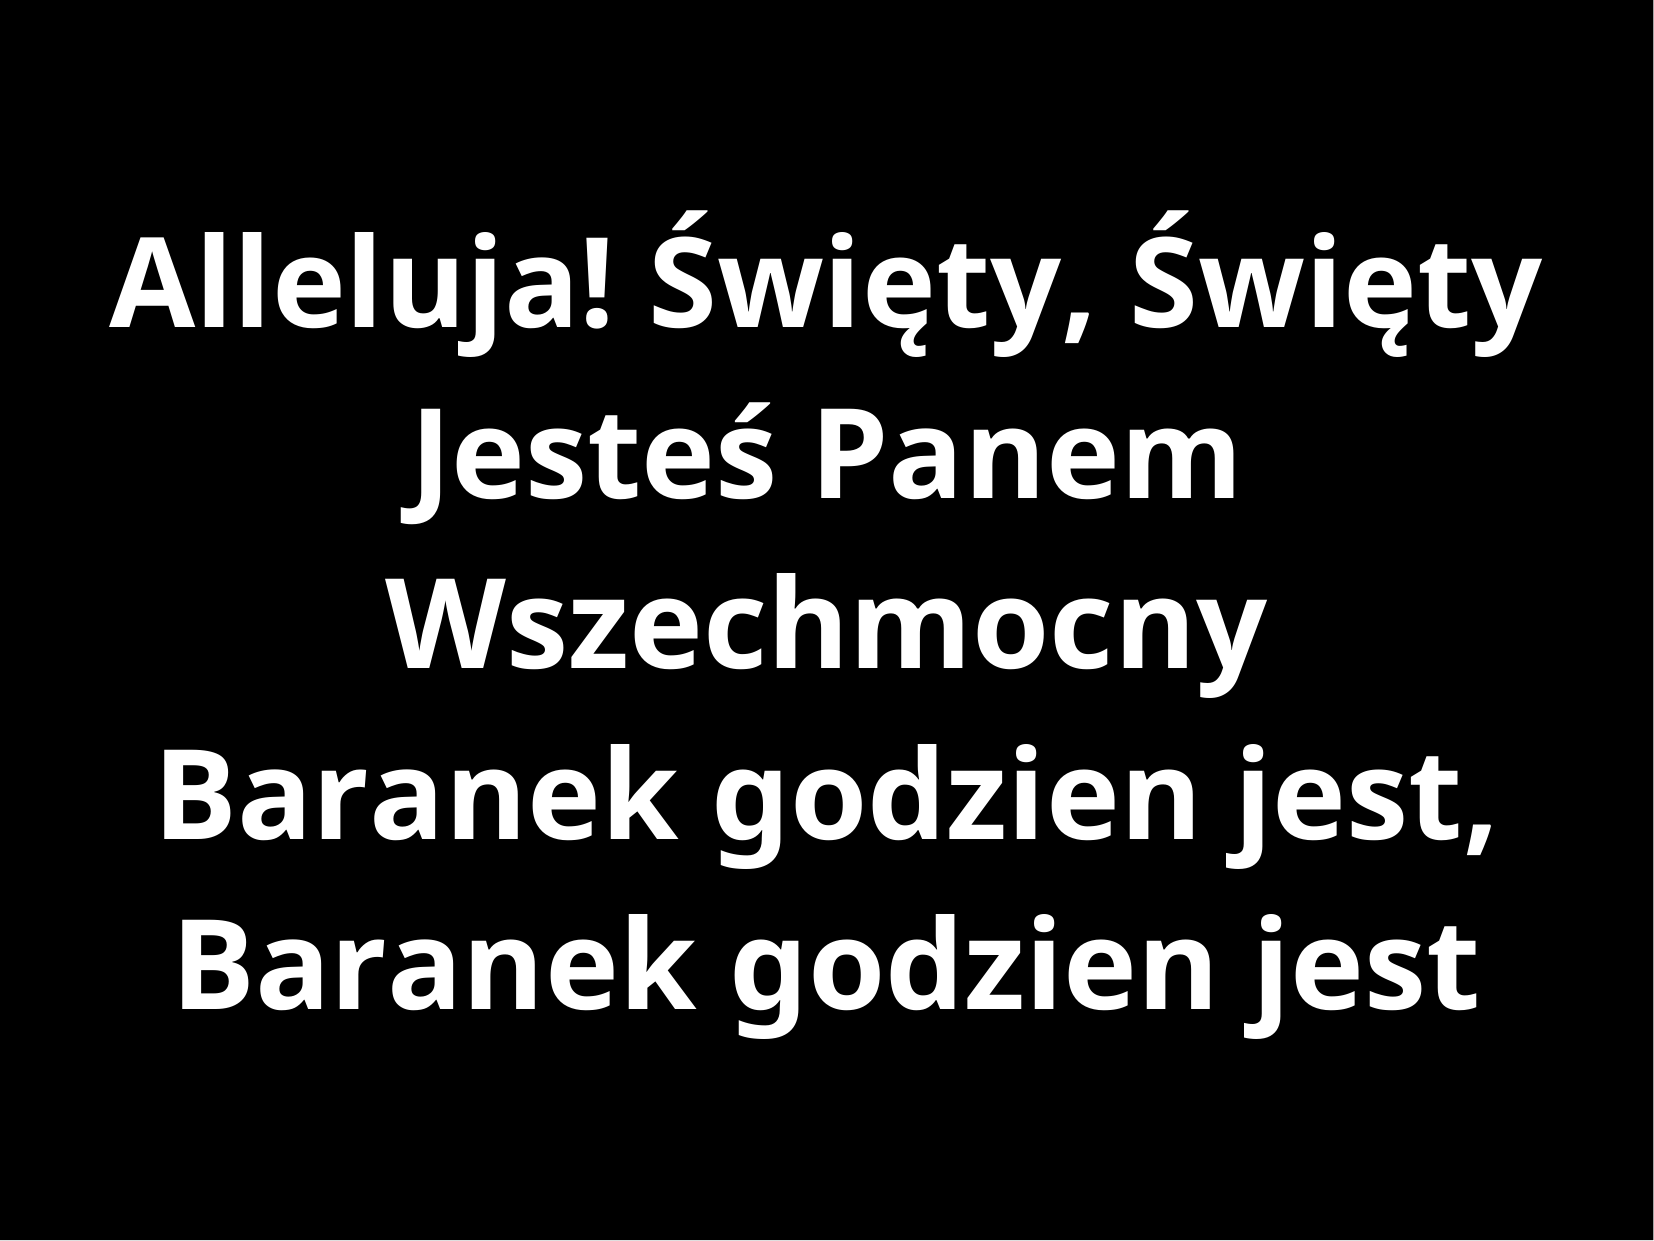

# Alleluja! Święty, Święty Jesteś Panem Wszechmocny Baranek godzien jest, Baranek godzien jest